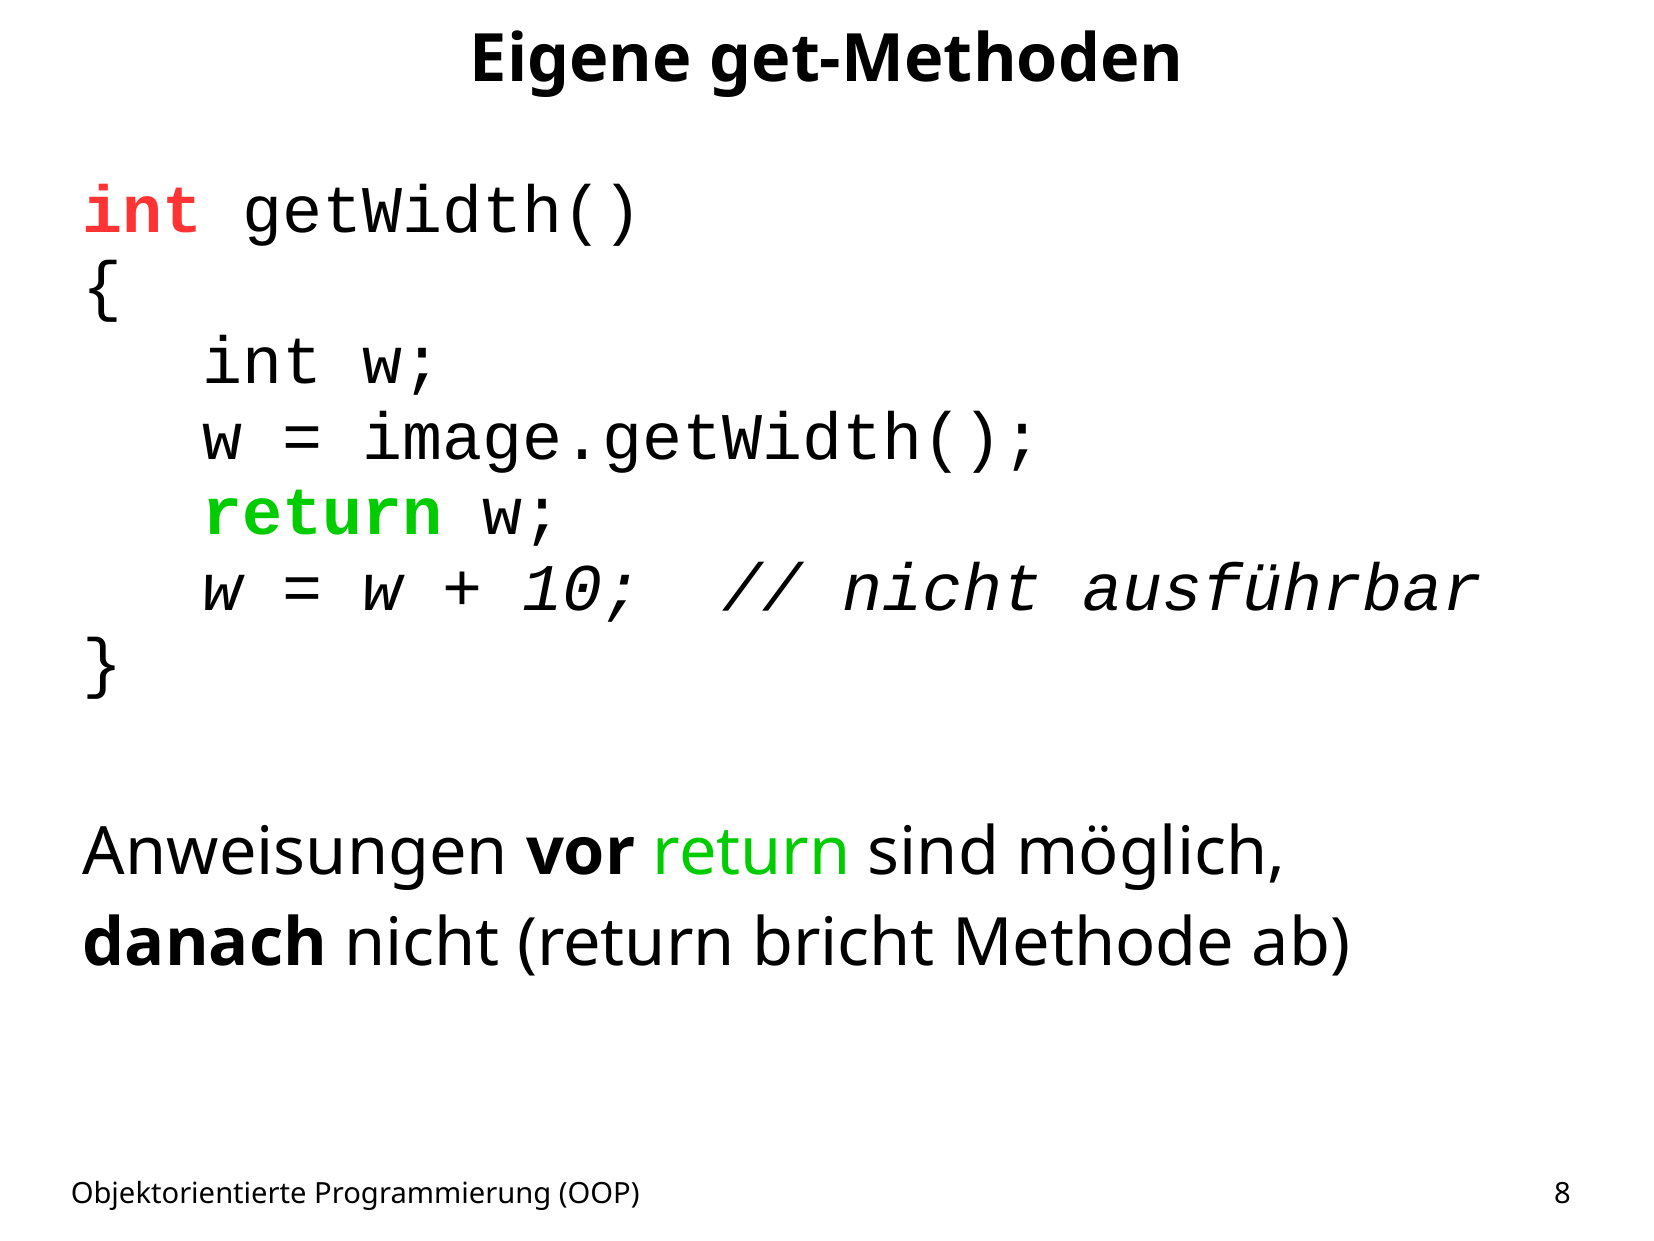

# Eigene get-Methoden
int getWidth()
{
 int w;
 w = image.getWidth();
 return w;
 w = w + 10; // nicht ausführbar
}
Anweisungen vor return sind möglich,
danach nicht (return bricht Methode ab)
Objektorientierte Programmierung (OOP)
8